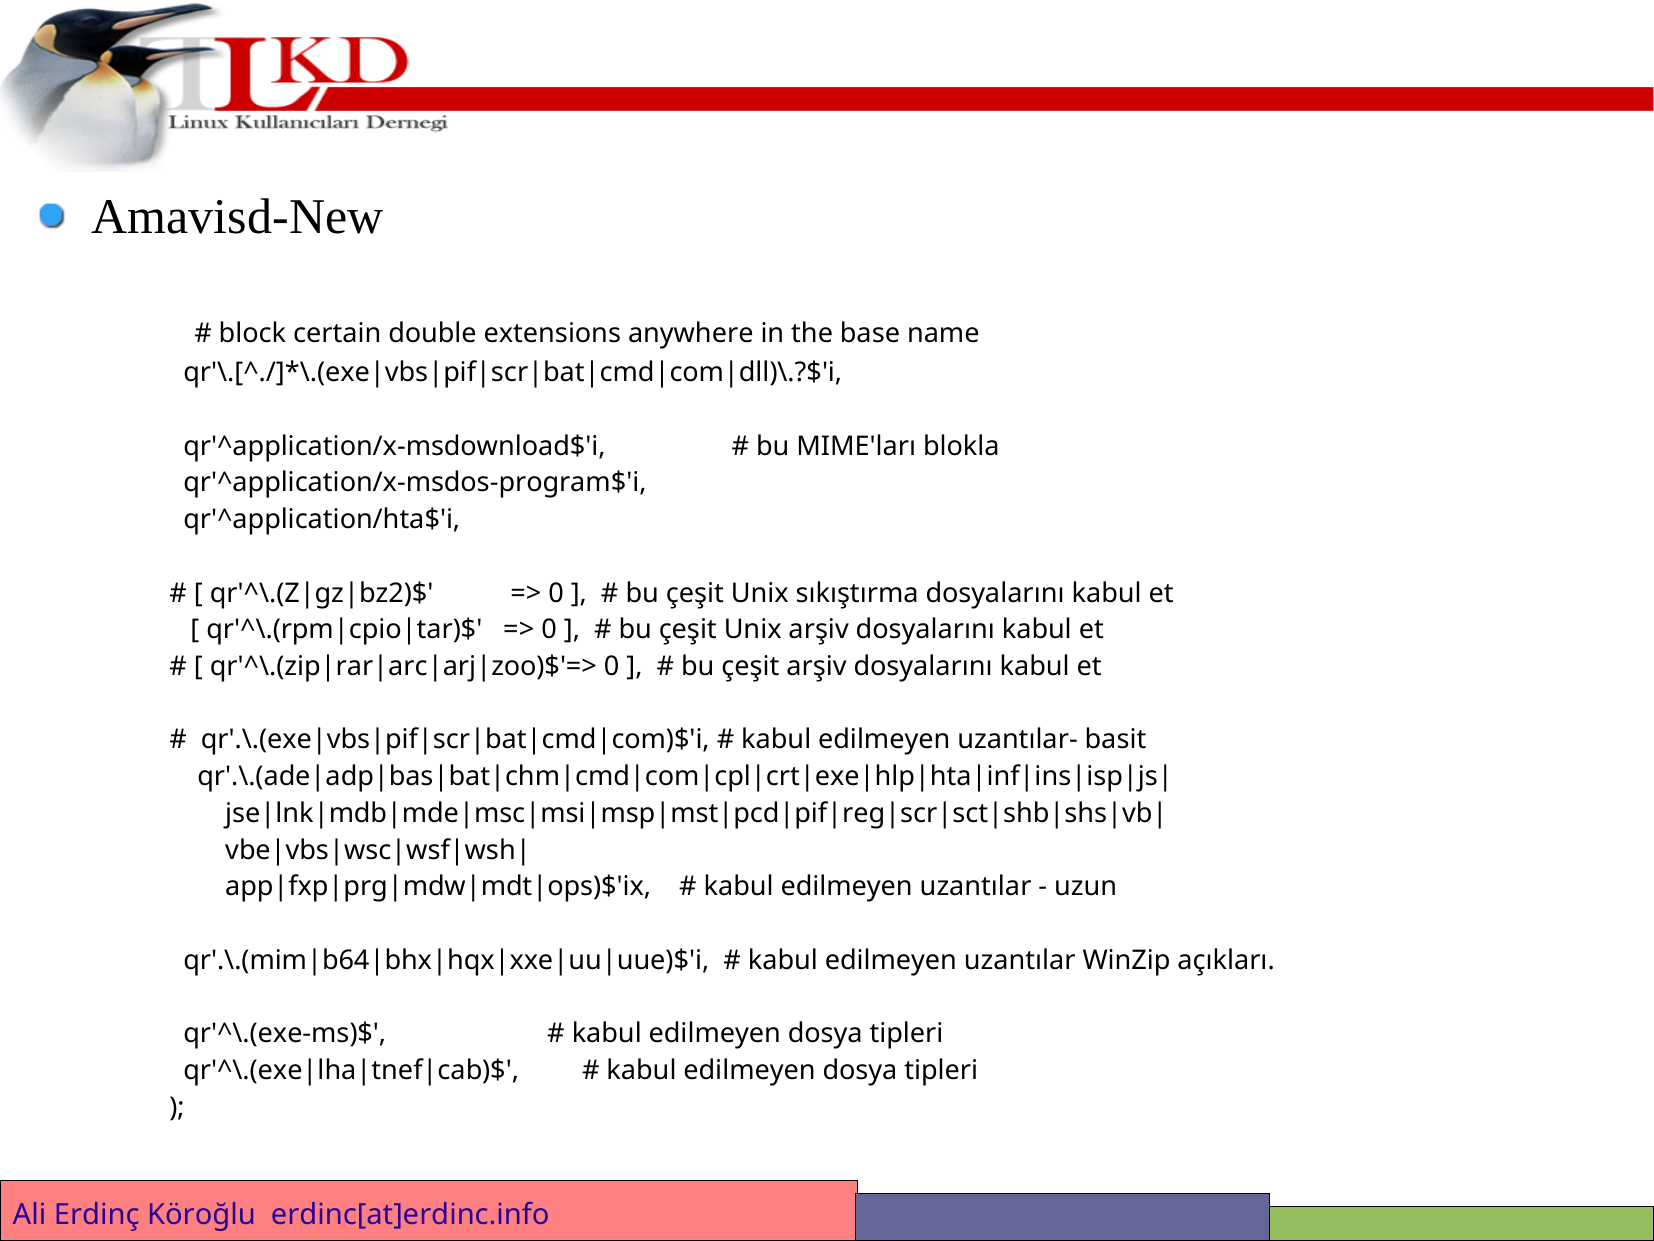

Amavisd-New
 # block certain double extensions anywhere in the base name
 qr'\.[^./]*\.(exe|vbs|pif|scr|bat|cmd|com|dll)\.?$'i,
 qr'^application/x-msdownload$'i, # bu MIME'ları blokla
 qr'^application/x-msdos-program$'i,
 qr'^application/hta$'i,
# [ qr'^\.(Z|gz|bz2)$' => 0 ], # bu çeşit Unix sıkıştırma dosyalarını kabul et
 [ qr'^\.(rpm|cpio|tar)$' => 0 ], # bu çeşit Unix arşiv dosyalarını kabul et
# [ qr'^\.(zip|rar|arc|arj|zoo)$'=> 0 ], # bu çeşit arşiv dosyalarını kabul et
# qr'.\.(exe|vbs|pif|scr|bat|cmd|com)$'i, # kabul edilmeyen uzantılar- basit
 qr'.\.(ade|adp|bas|bat|chm|cmd|com|cpl|crt|exe|hlp|hta|inf|ins|isp|js|
 jse|lnk|mdb|mde|msc|msi|msp|mst|pcd|pif|reg|scr|sct|shb|shs|vb|
 vbe|vbs|wsc|wsf|wsh|
 app|fxp|prg|mdw|mdt|ops)$'ix, # kabul edilmeyen uzantılar - uzun
 qr'.\.(mim|b64|bhx|hqx|xxe|uu|uue)$'i, # kabul edilmeyen uzantılar WinZip açıkları.
 qr'^\.(exe-ms)$', # kabul edilmeyen dosya tipleri
 qr'^\.(exe|lha|tnef|cab)$', # kabul edilmeyen dosya tipleri
);
Ali Erdinç Köroğlu erdinc[at]erdinc.info http://www.erdinc.info